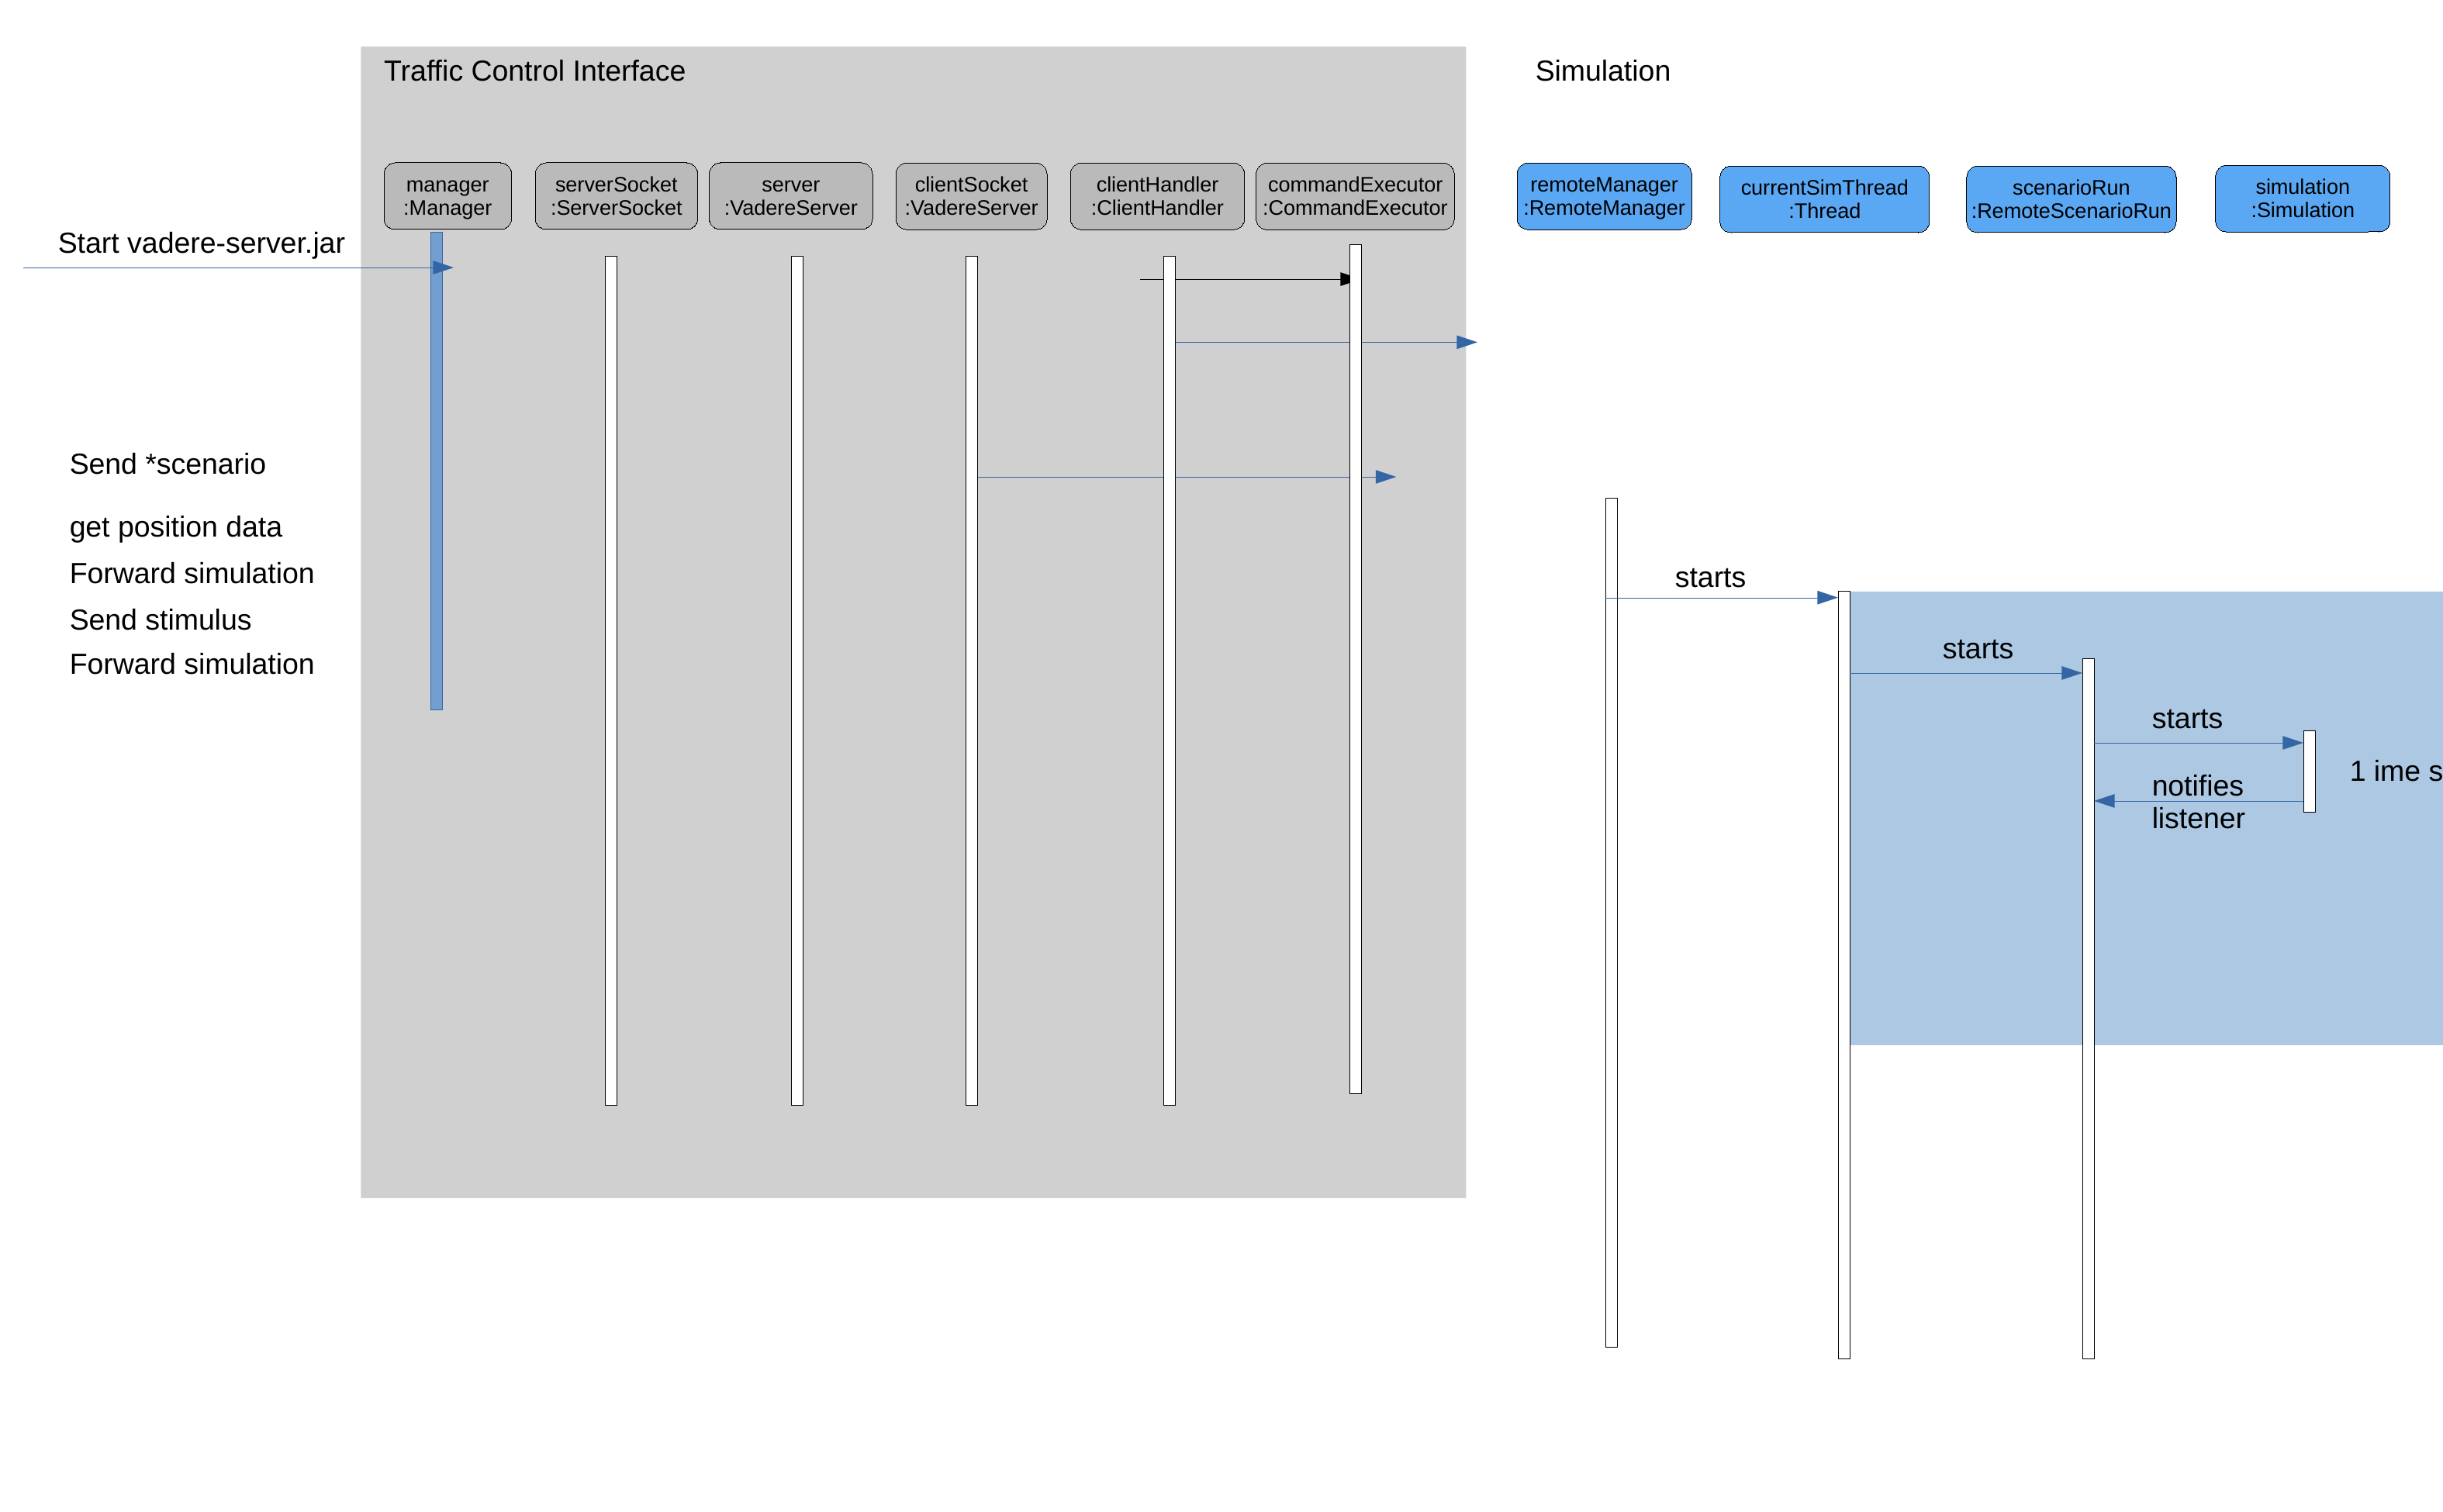

Traffic Control Interface
Simulation
manager
:Manager
serverSocket
:ServerSocket
server
:VadereServer
clientSocket
:VadereServer
clientHandler
:ClientHandler
remoteManager
:RemoteManager
commandExecutor
:CommandExecutor
simulation
:Simulation
currentSimThread
:Thread
scenarioRun
:RemoteScenarioRun
Start vadere-server.jar
Send *scenario
get position data
Forward simulation
starts
Send stimulus
starts
Forward simulation
starts
1 ime step
notifies listener